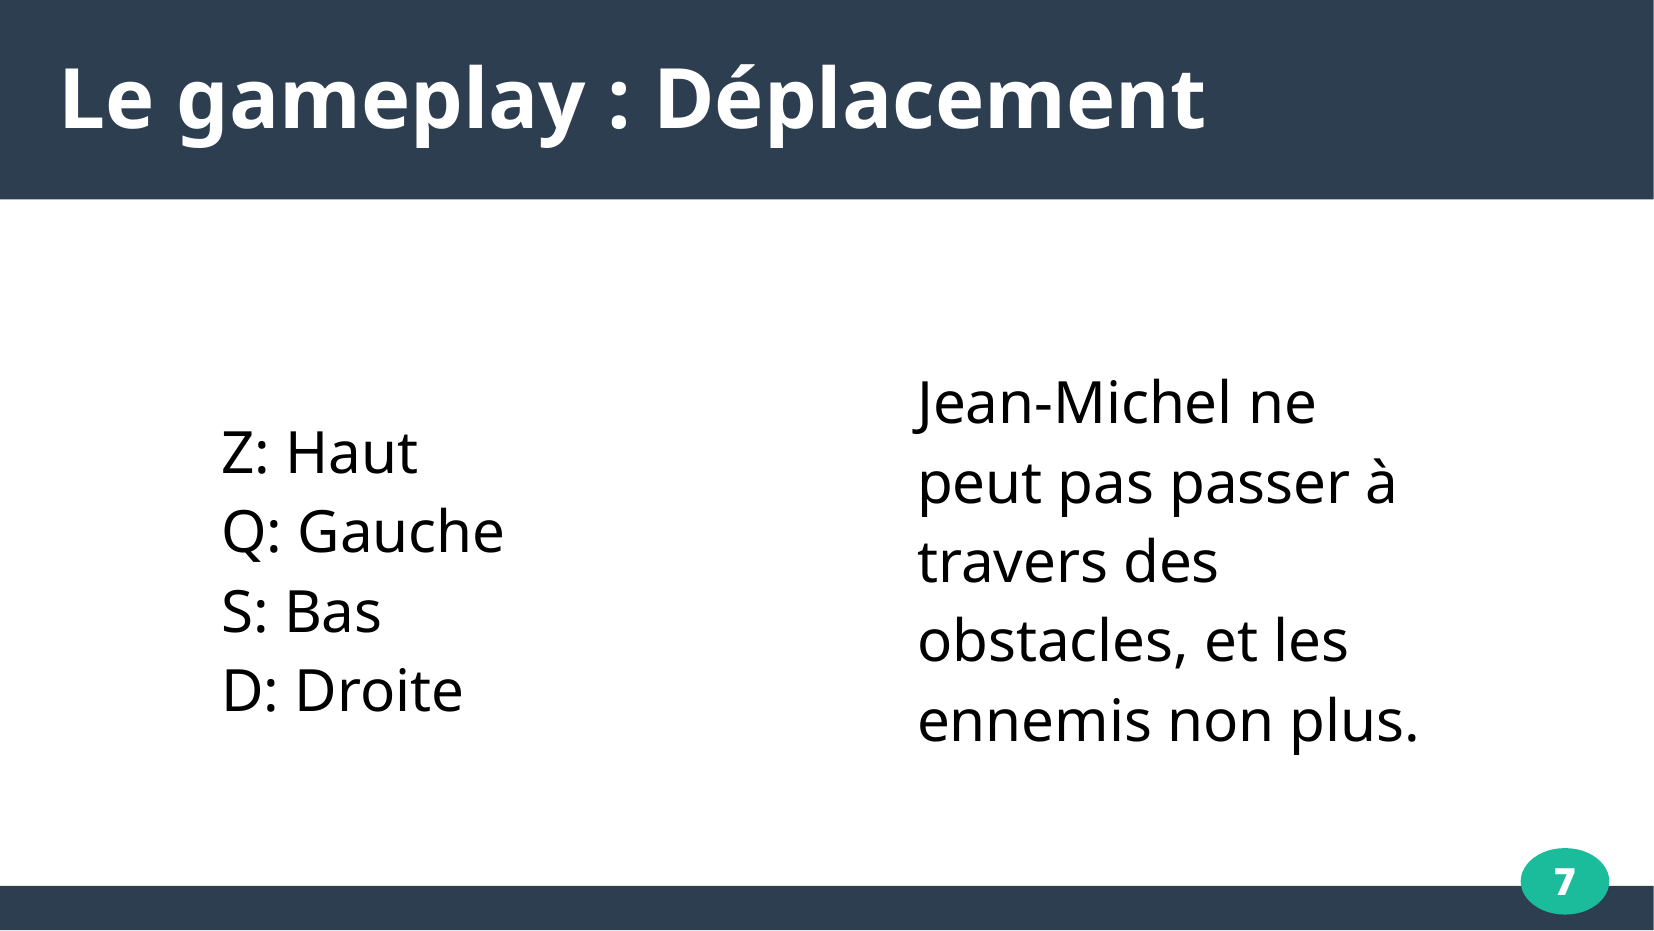

# Le gameplay : Déplacement
Z: Haut
Q: Gauche
S: Bas
D: Droite
Jean-Michel ne peut pas passer à travers des obstacles, et les ennemis non plus.
7